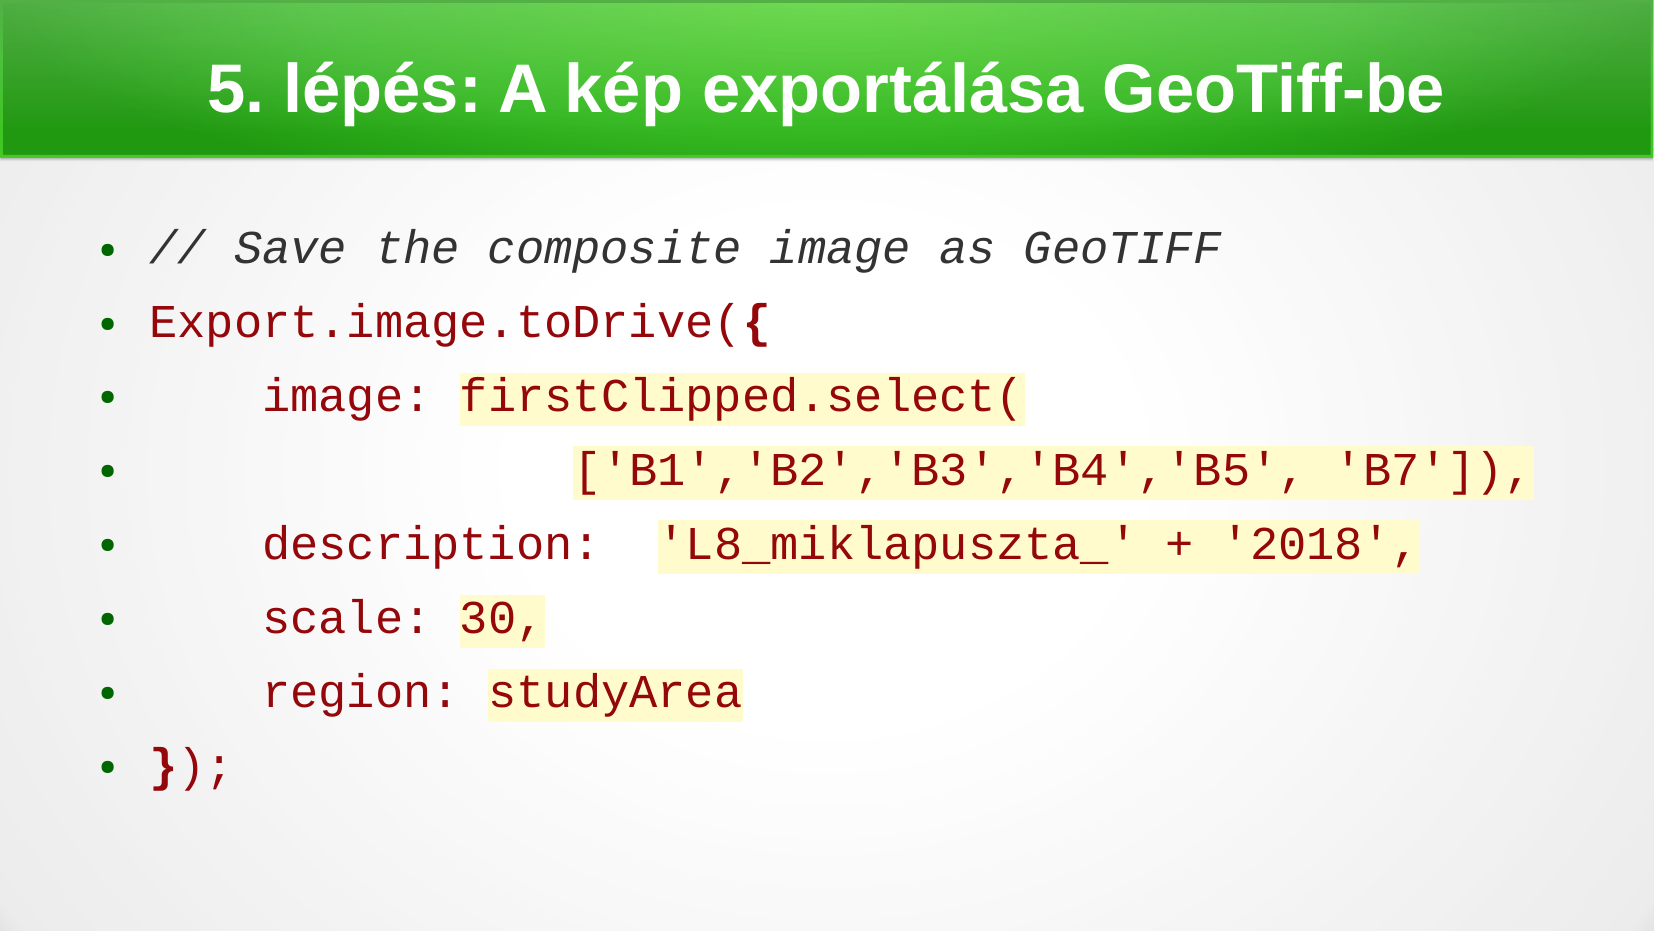

# 5. lépés: A kép exportálása GeoTiff-be
// Save the composite image as GeoTIFF
Export.image.toDrive({
 image: firstClipped.select(
 ['B1','B2','B3','B4','B5', 'B7']),
 description: 'L8_miklapuszta_' + '2018',
 scale: 30,
 region: studyArea
});